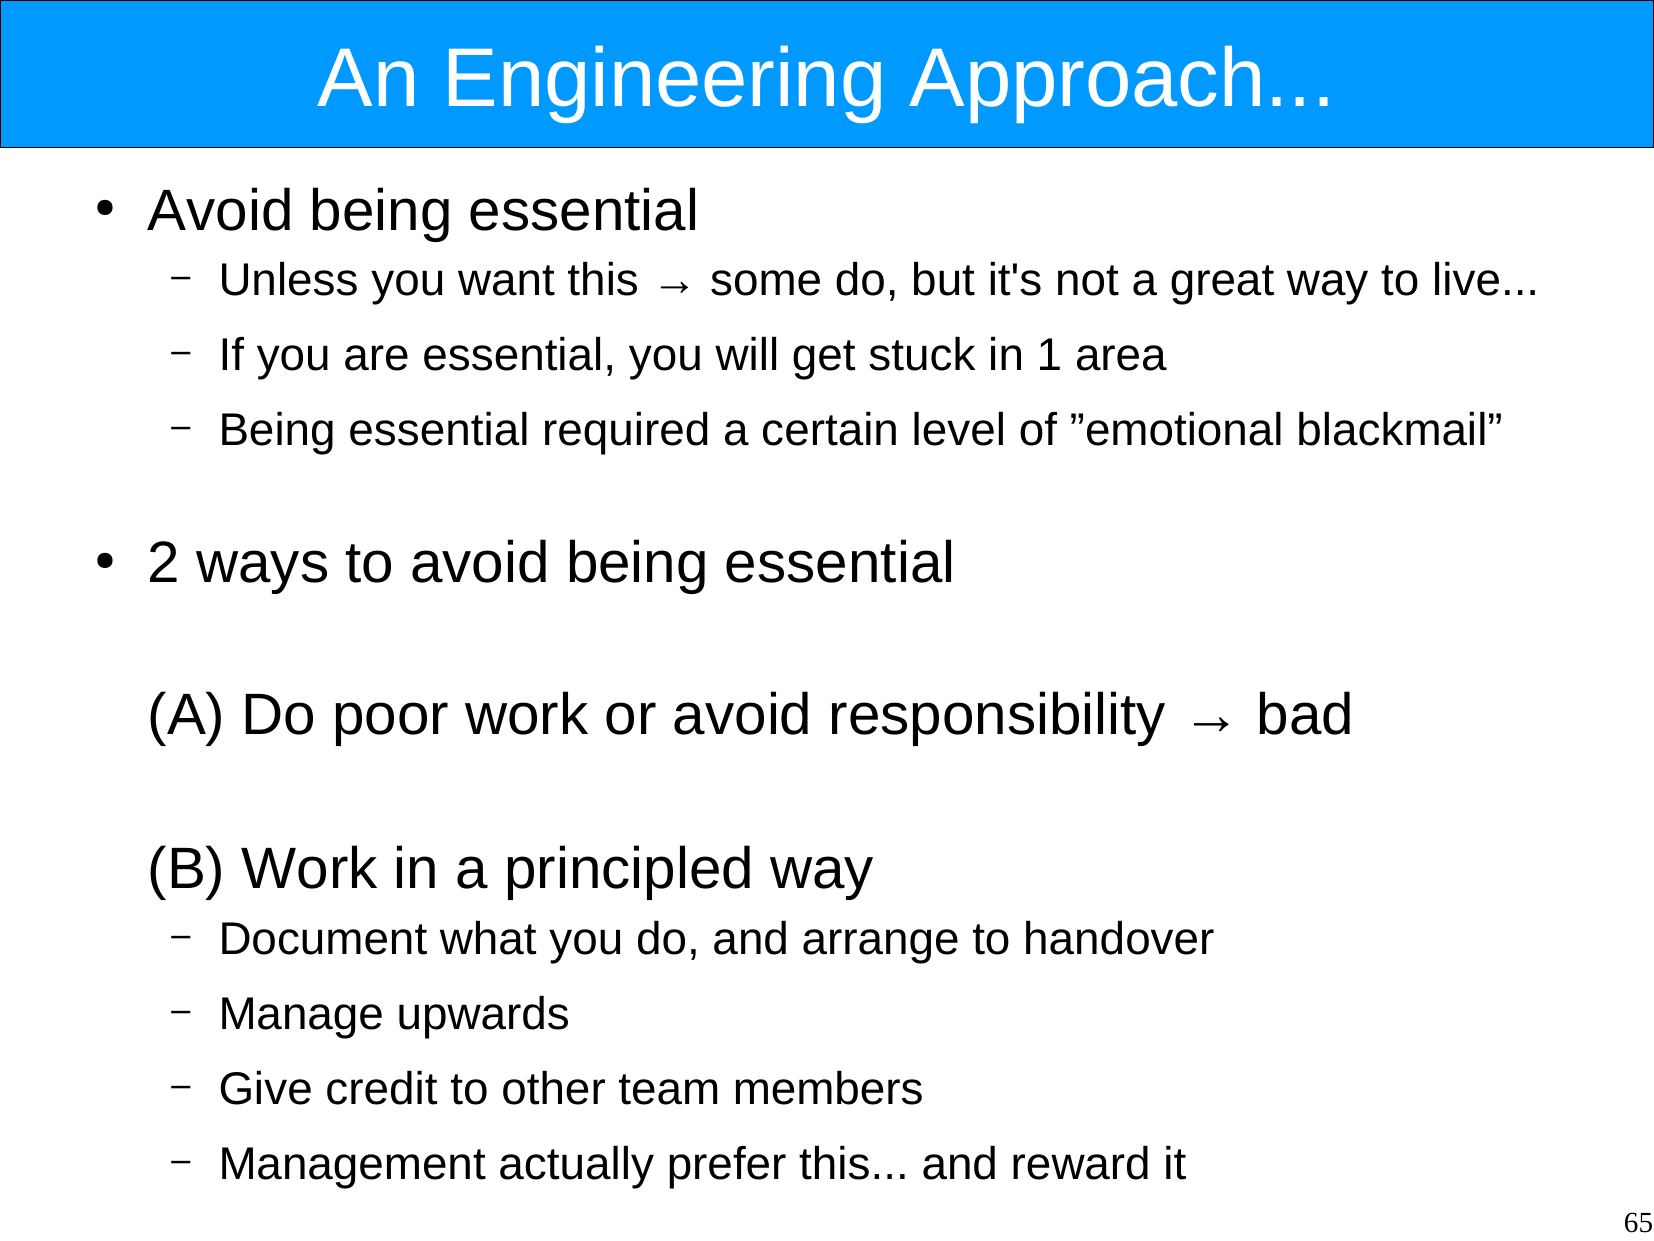

# An Engineering Approach...
Avoid being essential
Unless you want this → some do, but it's not a great way to live...
If you are essential, you will get stuck in 1 area
Being essential required a certain level of ”emotional blackmail”
2 ways to avoid being essential
(A) Do poor work or avoid responsibility → bad
(B) Work in a principled way
Document what you do, and arrange to handover
Manage upwards
Give credit to other team members
Management actually prefer this... and reward it
65